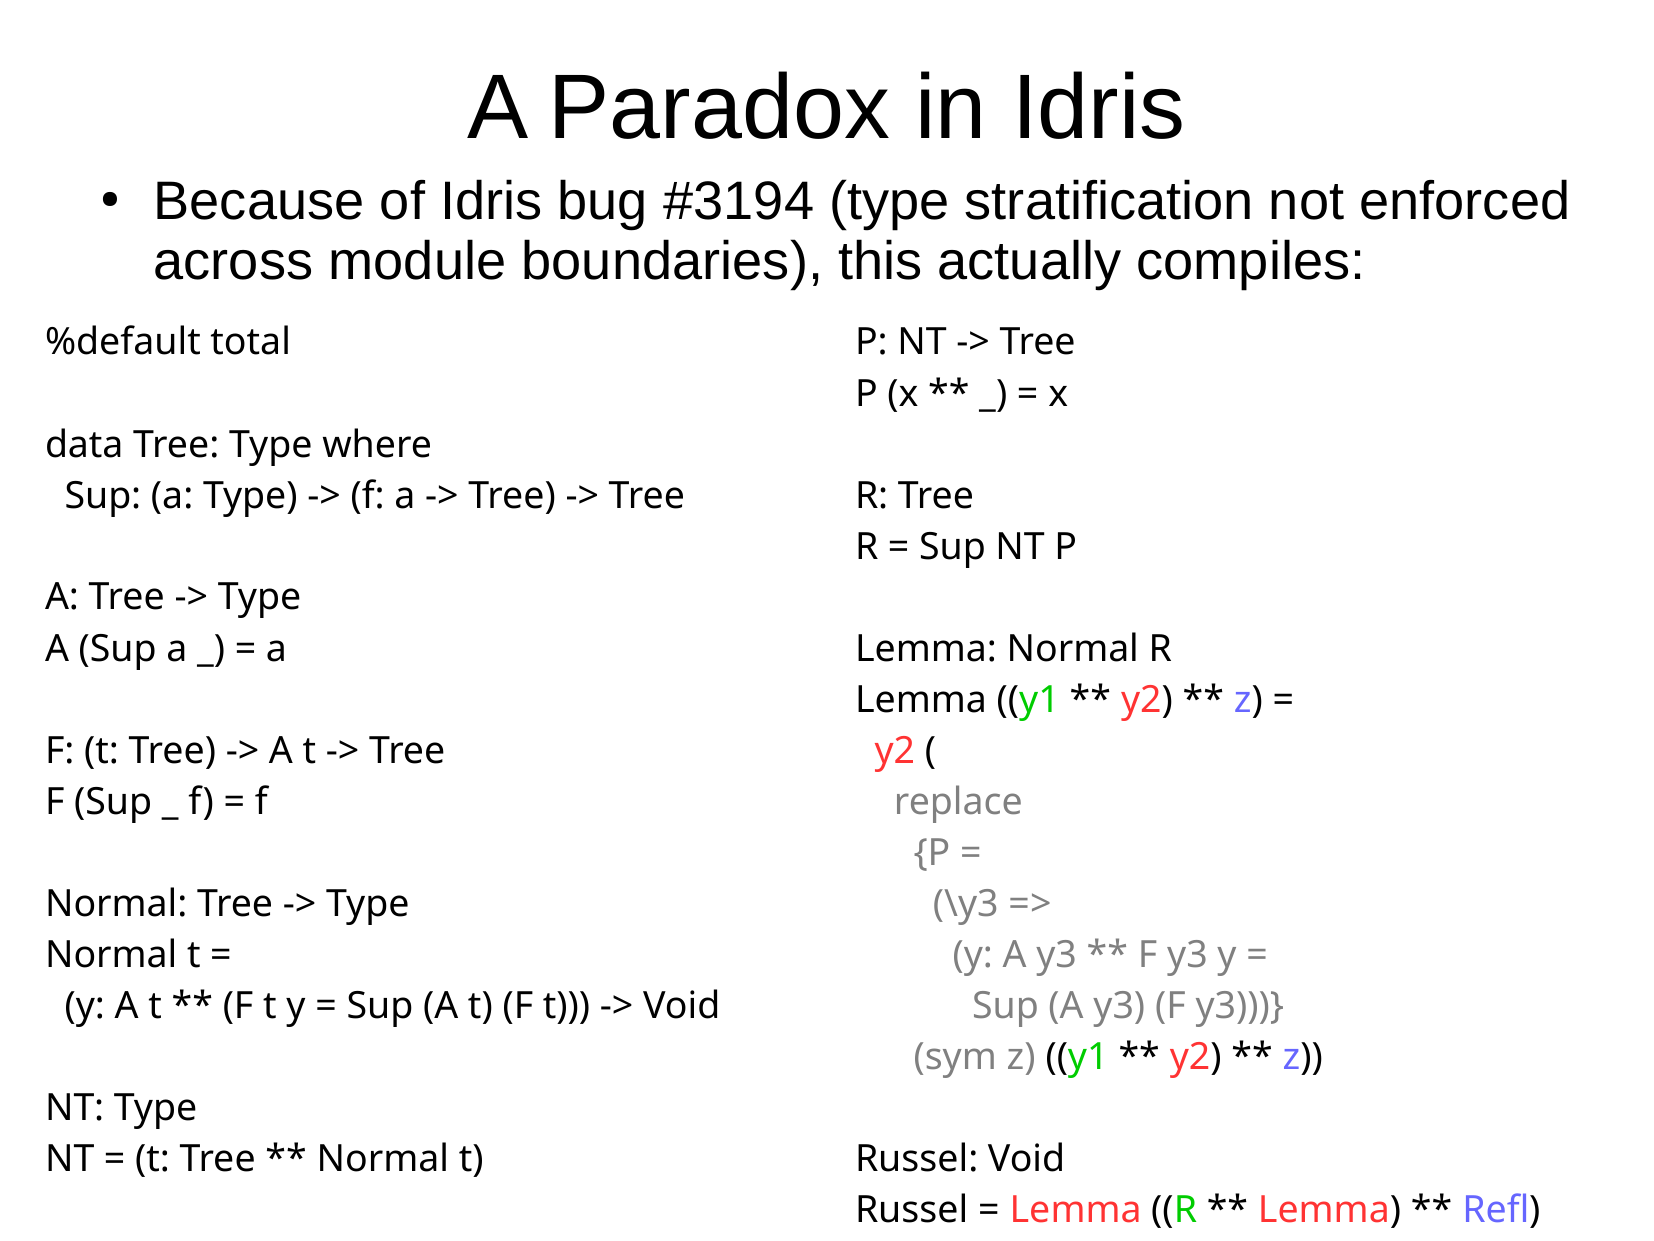

# A Paradox in Idris
Because of Idris bug #3194 (type stratification not enforced across module boundaries), this actually compiles:
%default total
data Tree: Type where
 Sup: (a: Type) -> (f: a -> Tree) -> Tree
A: Tree -> Type
A (Sup a _) = a
F: (t: Tree) -> A t -> Tree
F (Sup _ f) = f
Normal: Tree -> Type
Normal t =
 (y: A t ** (F t y = Sup (A t) (F t))) -> Void
NT: Type
NT = (t: Tree ** Normal t)
P: NT -> Tree
P (x ** _) = x
R: Tree
R = Sup NT P
Lemma: Normal R
Lemma ((y1 ** y2) ** z) =
 y2 (
 replace
 {P =
 (\y3 =>
 (y: A y3 ** F y3 y =
 Sup (A y3) (F y3)))}
 (sym z) ((y1 ** y2) ** z))
Russel: Void
Russel = Lemma ((R ** Lemma) ** Refl)